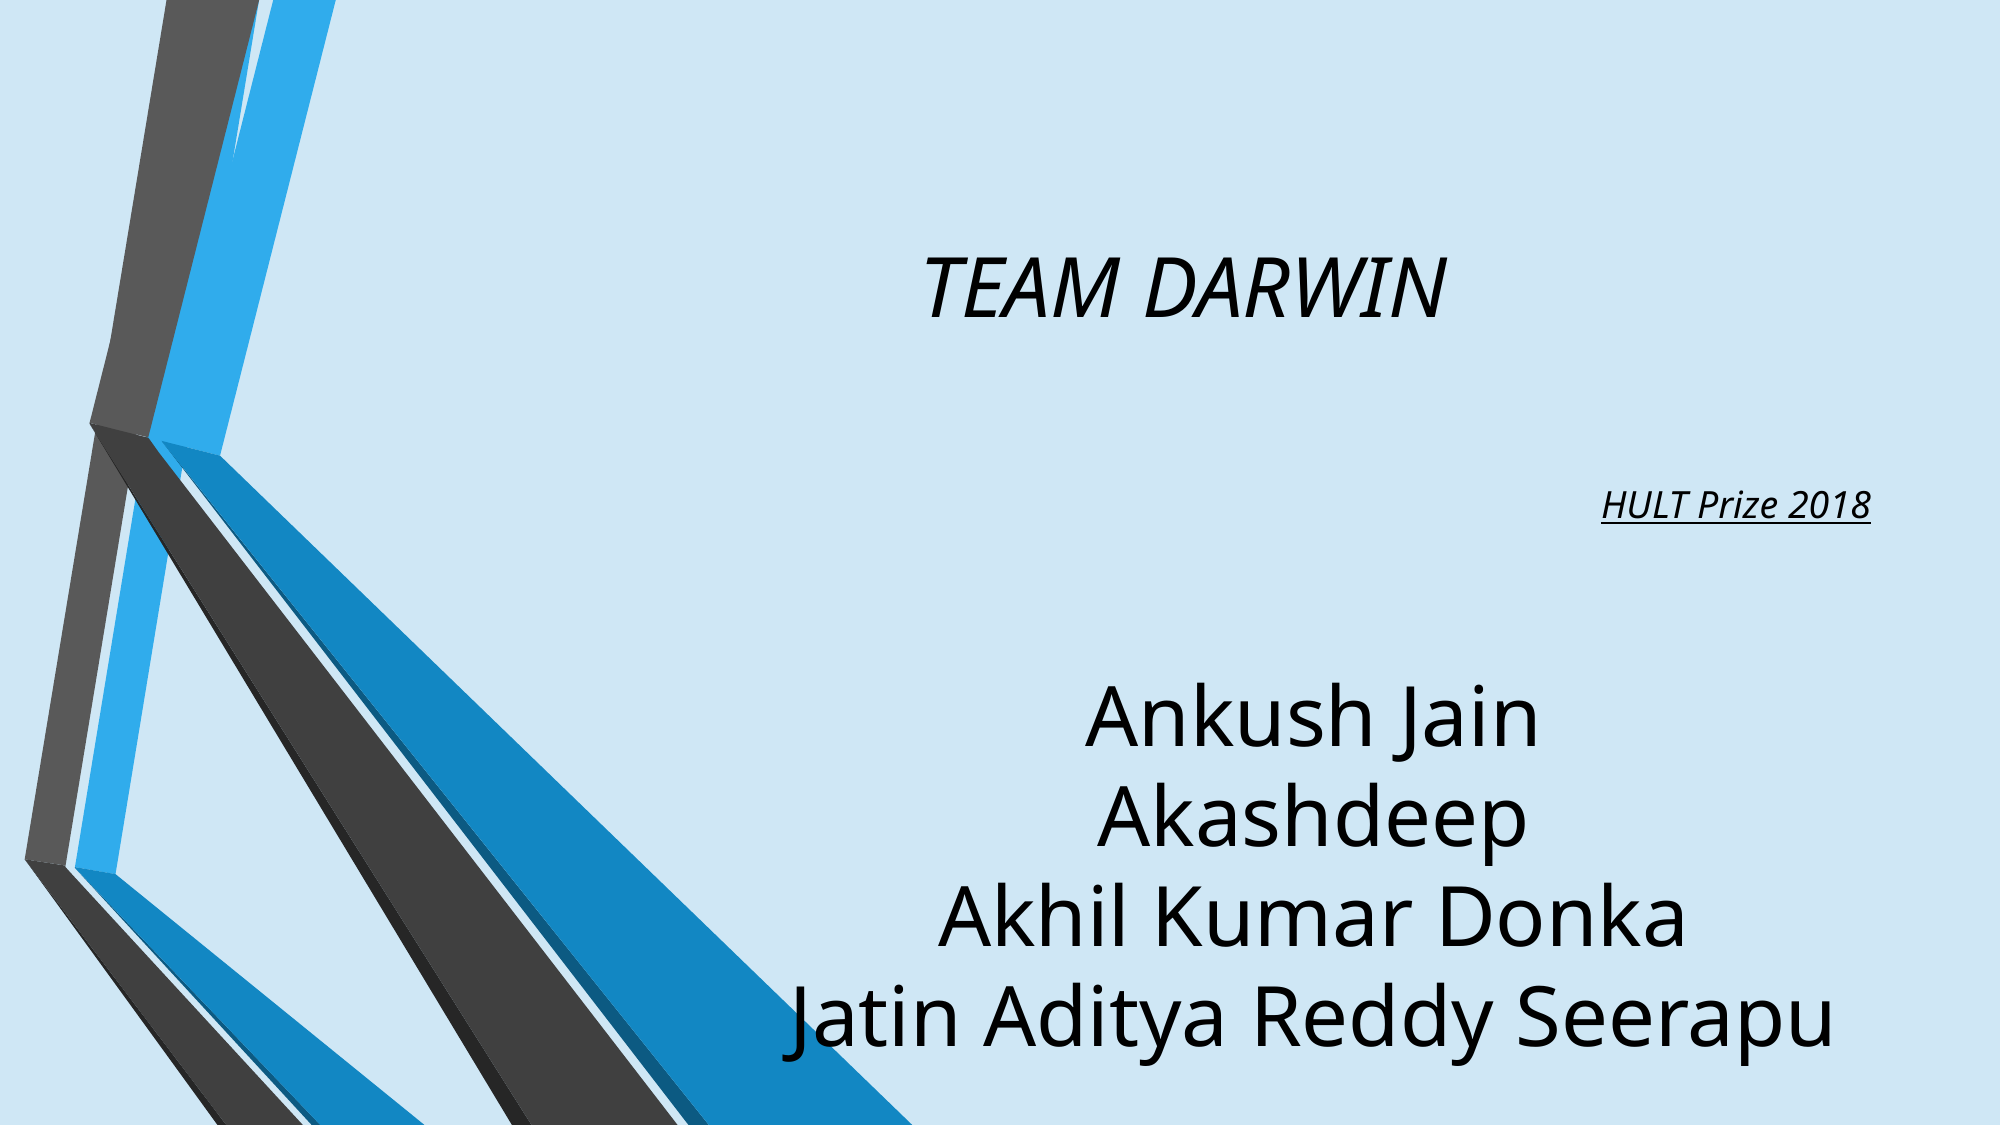

# TEAM DARWIN
HULT Prize 2018
Ankush Jain
Akashdeep
Akhil Kumar Donka
Jatin Aditya Reddy Seerapu